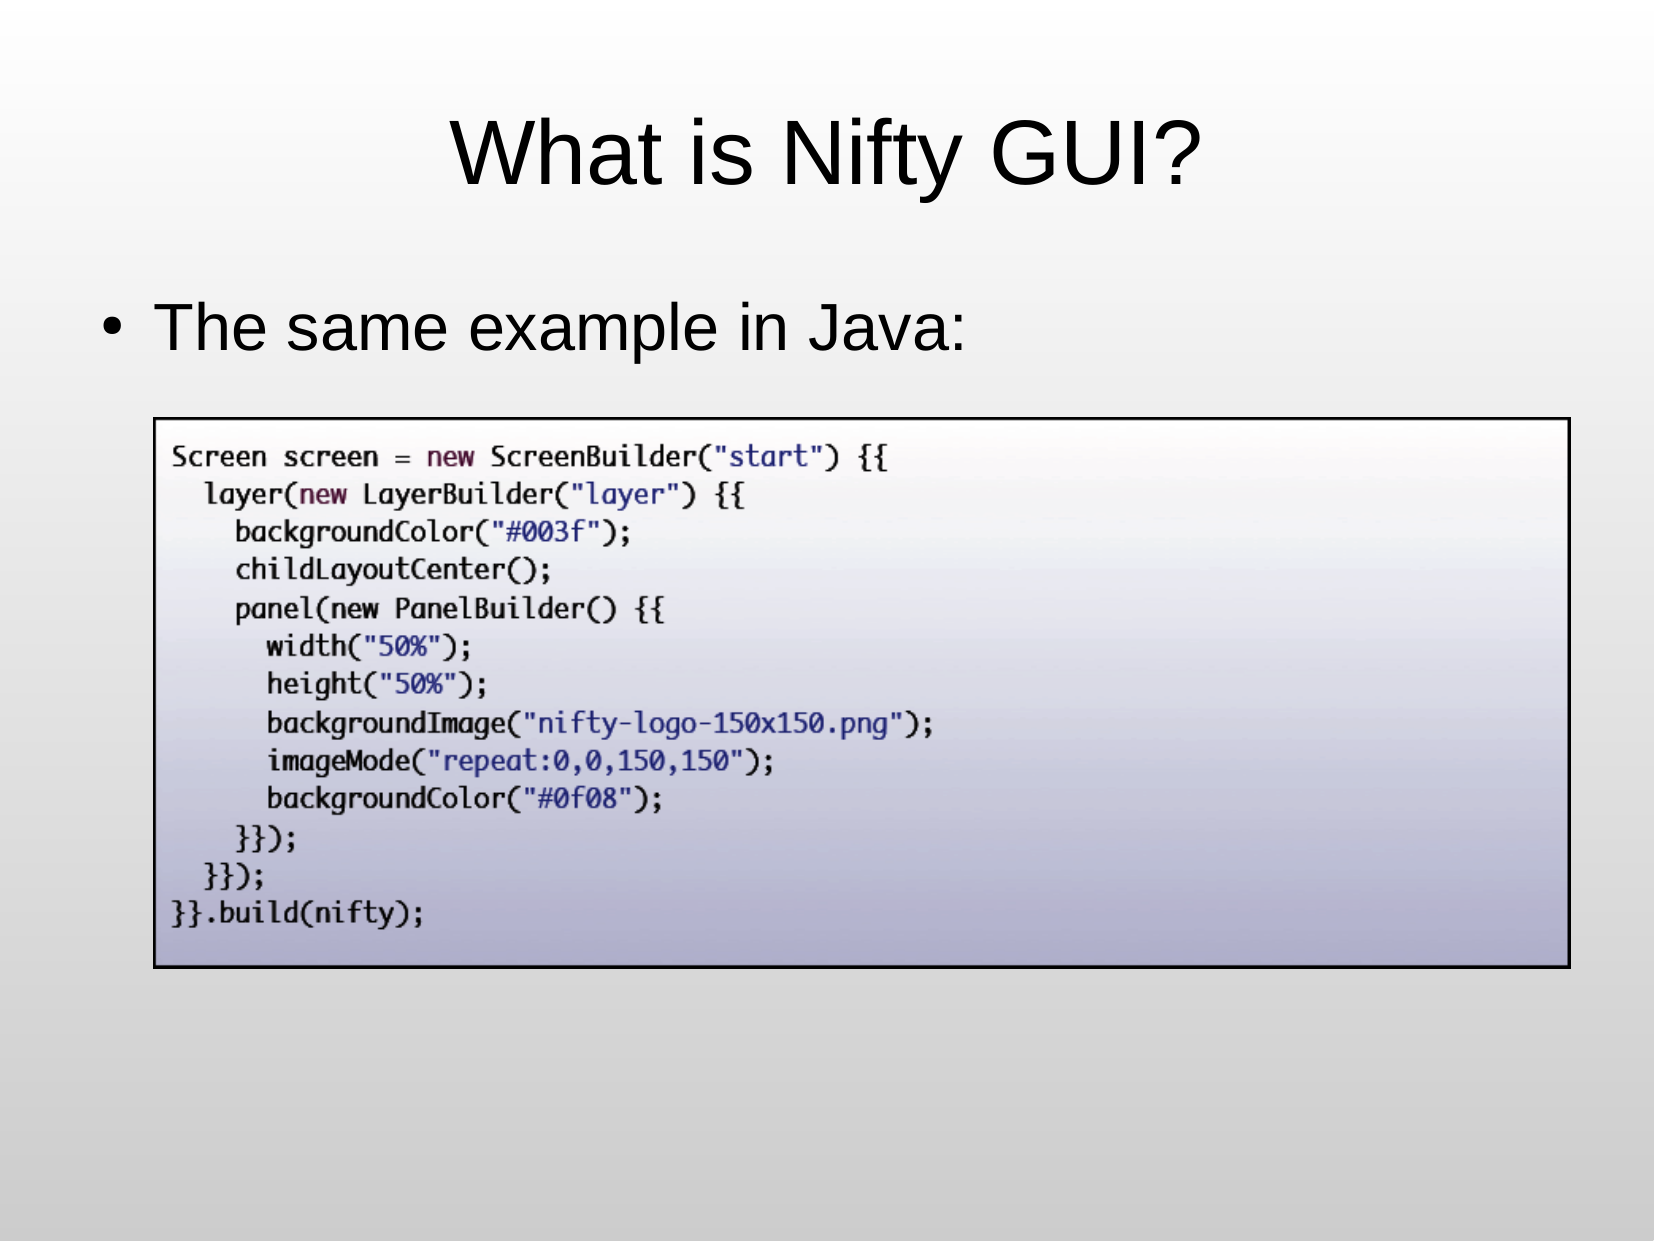

# What is Nifty GUI?
The same example in Java: